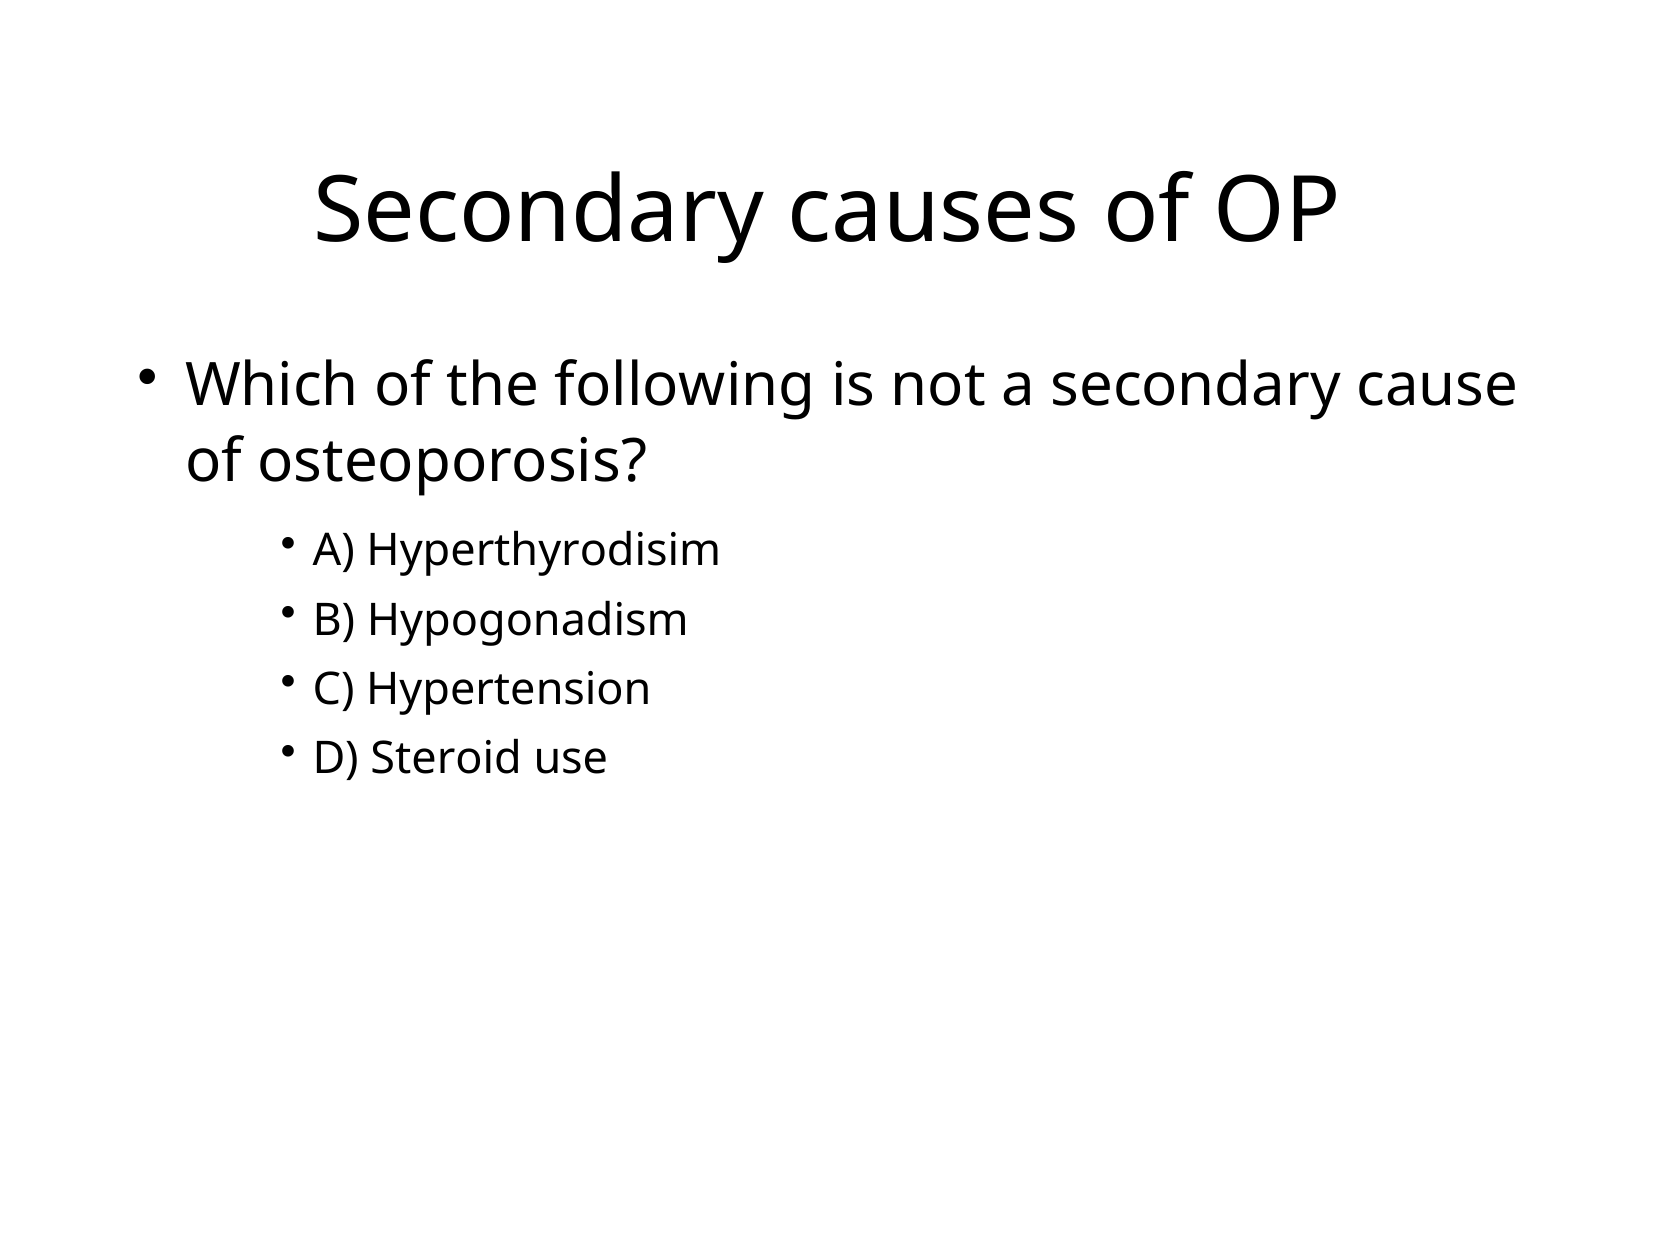

# Secondary causes of OP
Which of the following is not a secondary cause of osteoporosis?
A) Hyperthyrodisim
B) Hypogonadism
C) Hypertension
D) Steroid use